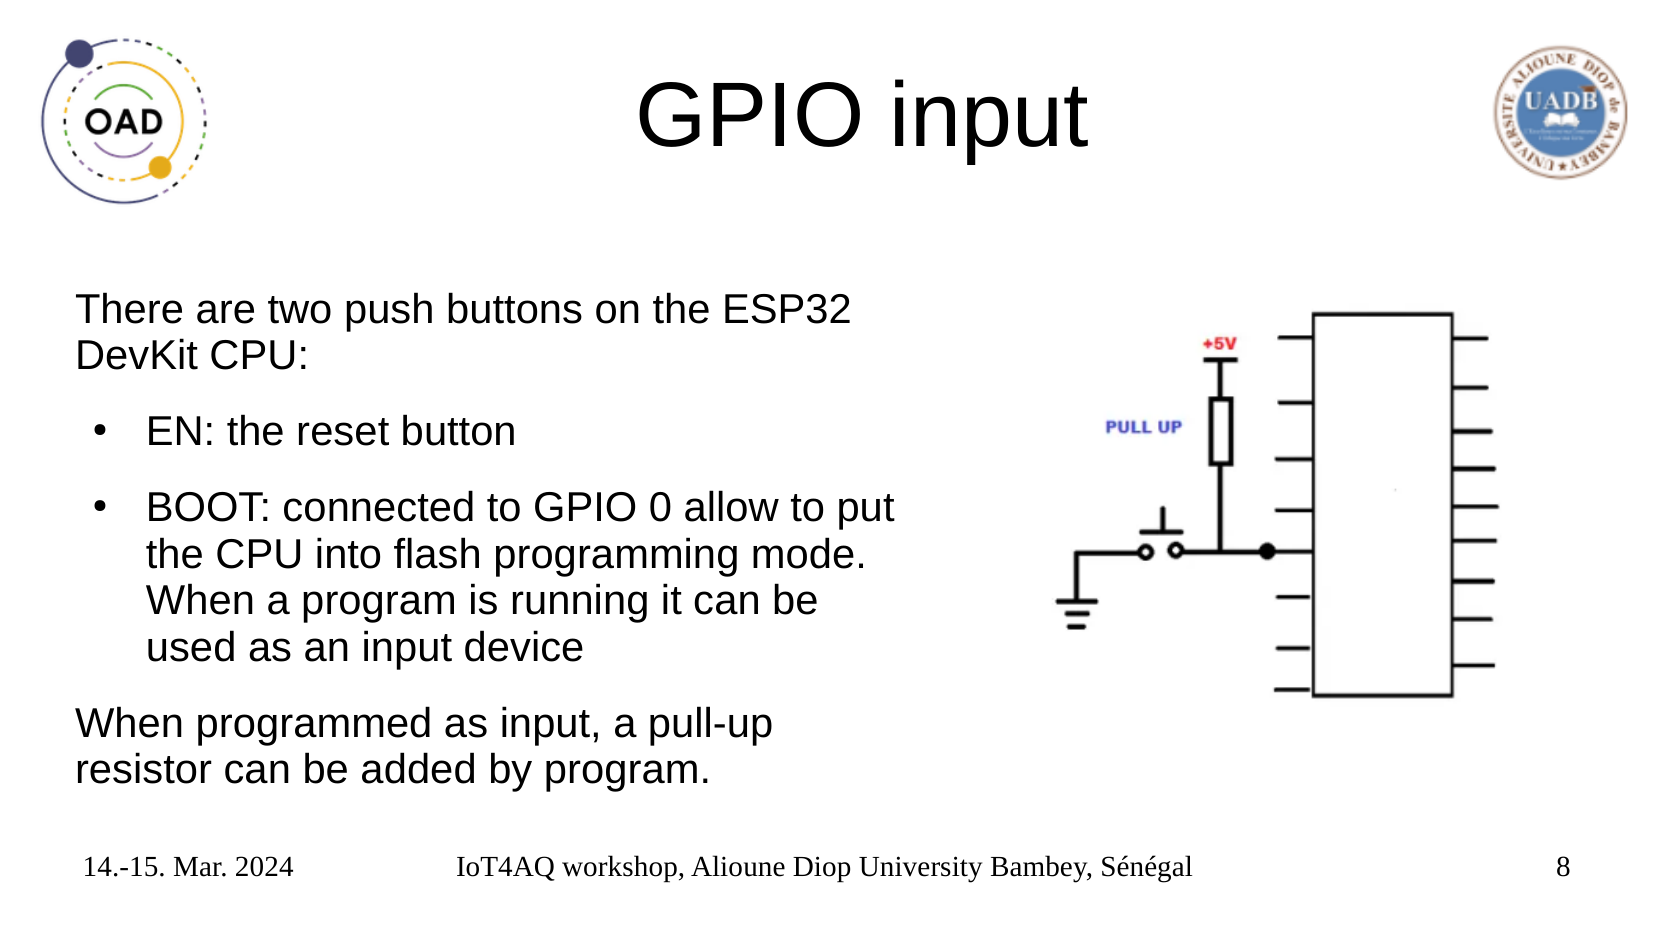

# GPIO input
There are two push buttons on the ESP32 DevKit CPU:
EN: the reset button
BOOT: connected to GPIO 0 allow to put the CPU into flash programming mode.
When a program is running it can be used as an input device
When programmed as input, a pull-up resistor can be added by program.
14.-15. Mar. 2024
IoT4AQ workshop, Alioune Diop University Bambey, Sénégal
8